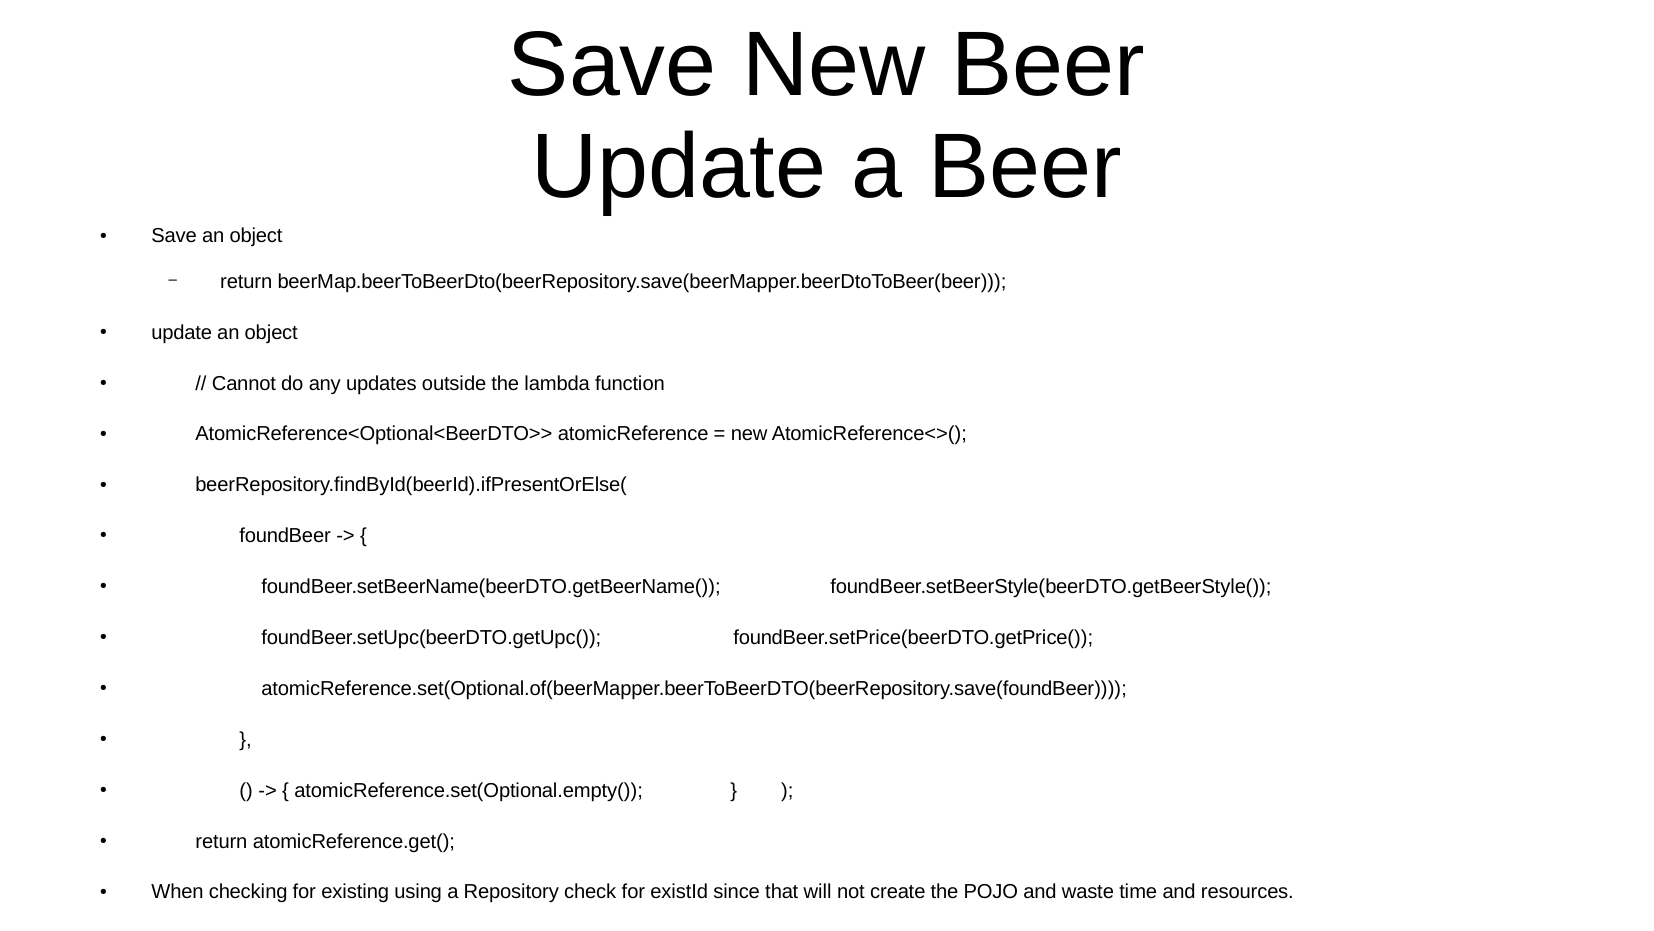

# Save New Beer Update a Beer
Save an object
return beerMap.beerToBeerDto(beerRepository.save(beerMapper.beerDtoToBeer(beer)));
update an object
 // Cannot do any updates outside the lambda function
 AtomicReference<Optional<BeerDTO>> atomicReference = new AtomicReference<>();
 beerRepository.findById(beerId).ifPresentOrElse(
 foundBeer -> {
 foundBeer.setBeerName(beerDTO.getBeerName()); foundBeer.setBeerStyle(beerDTO.getBeerStyle());
 foundBeer.setUpc(beerDTO.getUpc()); 		foundBeer.setPrice(beerDTO.getPrice());
 atomicReference.set(Optional.of(beerMapper.beerToBeerDTO(beerRepository.save(foundBeer))));
 },
 () -> { atomicReference.set(Optional.empty()); } );
 return atomicReference.get();
When checking for existing using a Repository check for existId since that will not create the POJO and waste time and resources.